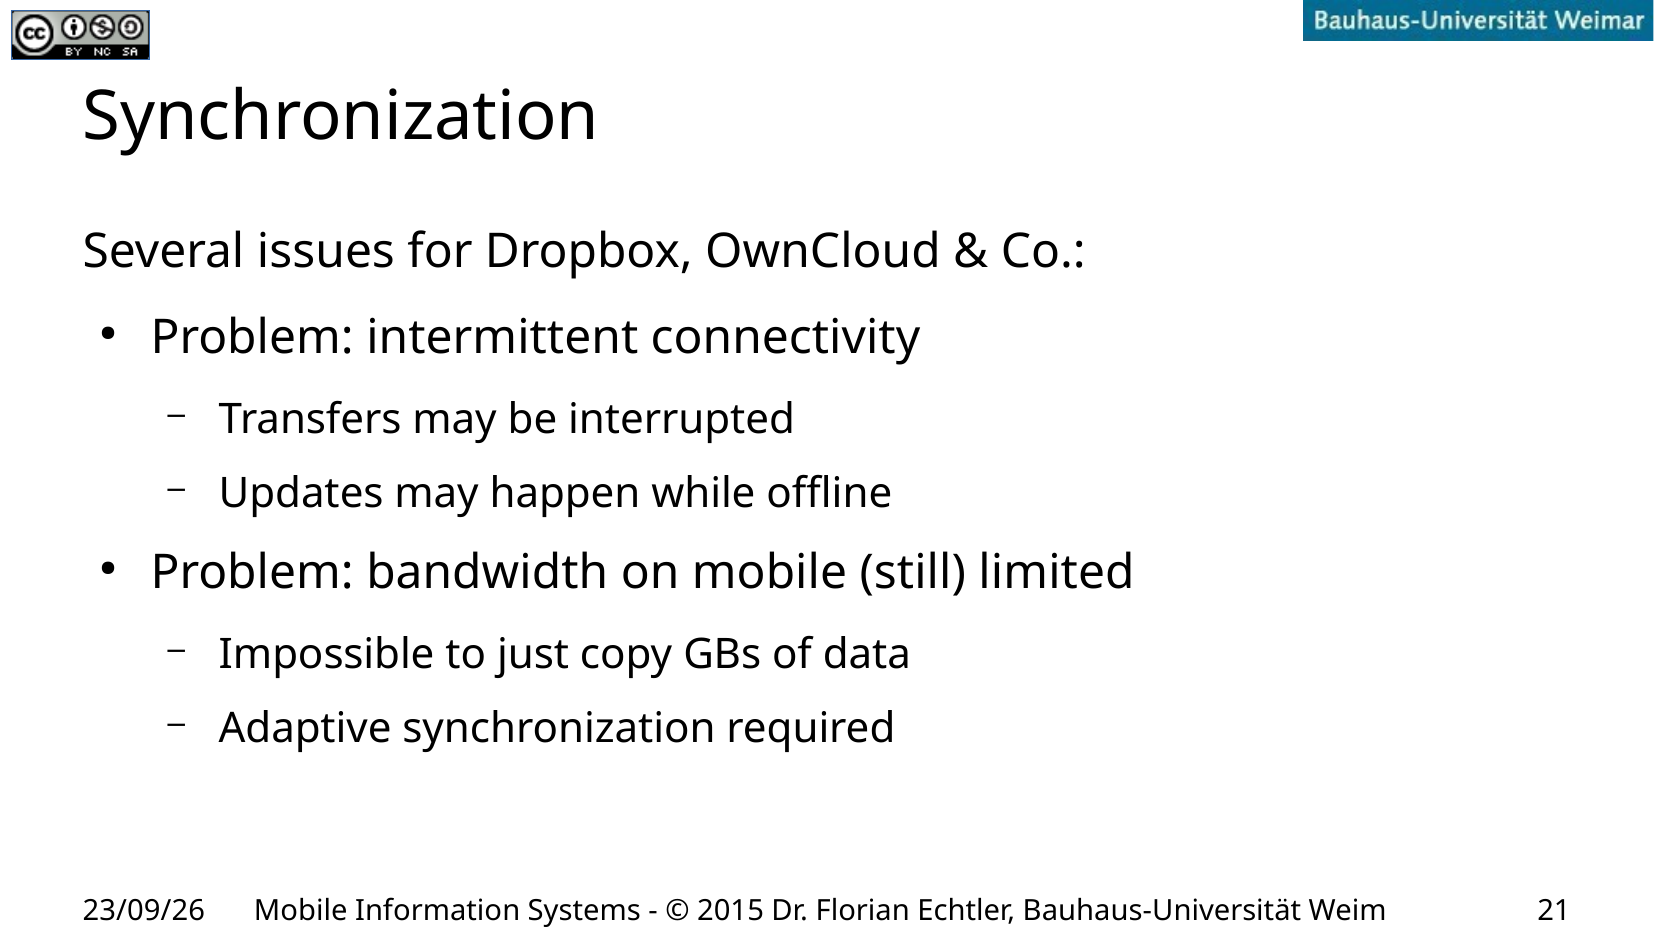

# Synchronization
Several issues for Dropbox, OwnCloud & Co.:
Problem: intermittent connectivity
Transfers may be interrupted
Updates may happen while offline
Problem: bandwidth on mobile (still) limited
Impossible to just copy GBs of data
Adaptive synchronization required
Mobile Information Systems - © 2015 Dr. Florian Echtler, Bauhaus-Universität Weimar
21